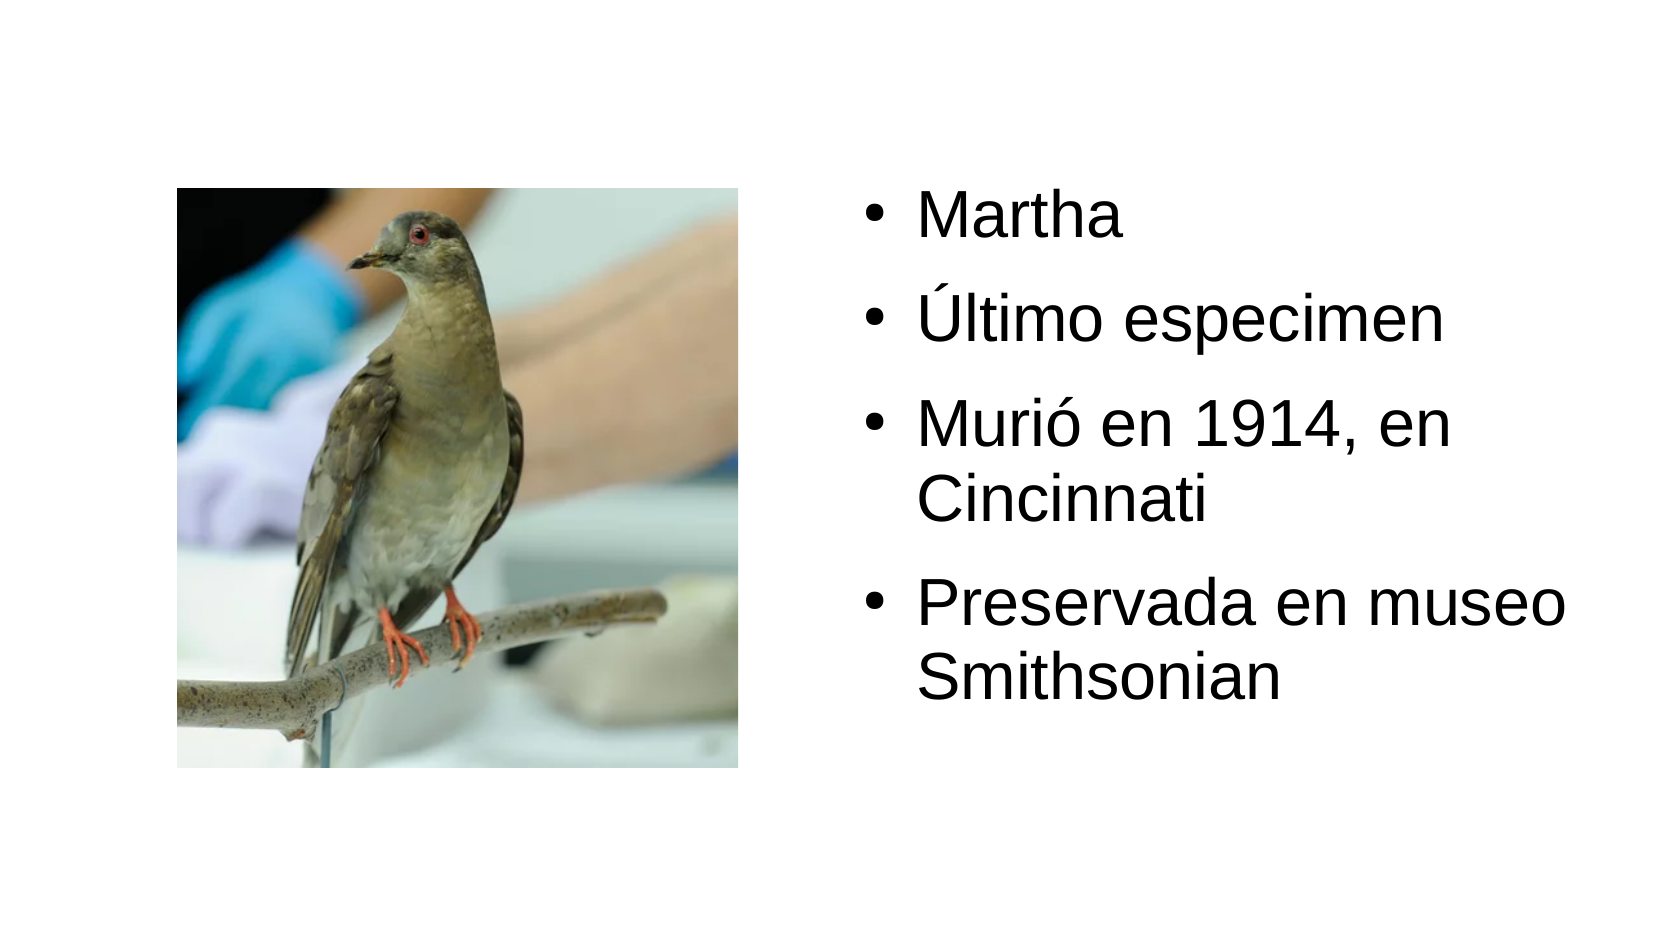

# Martha
Último especimen
Murió en 1914, en Cincinnati
Preservada en museo Smithsonian